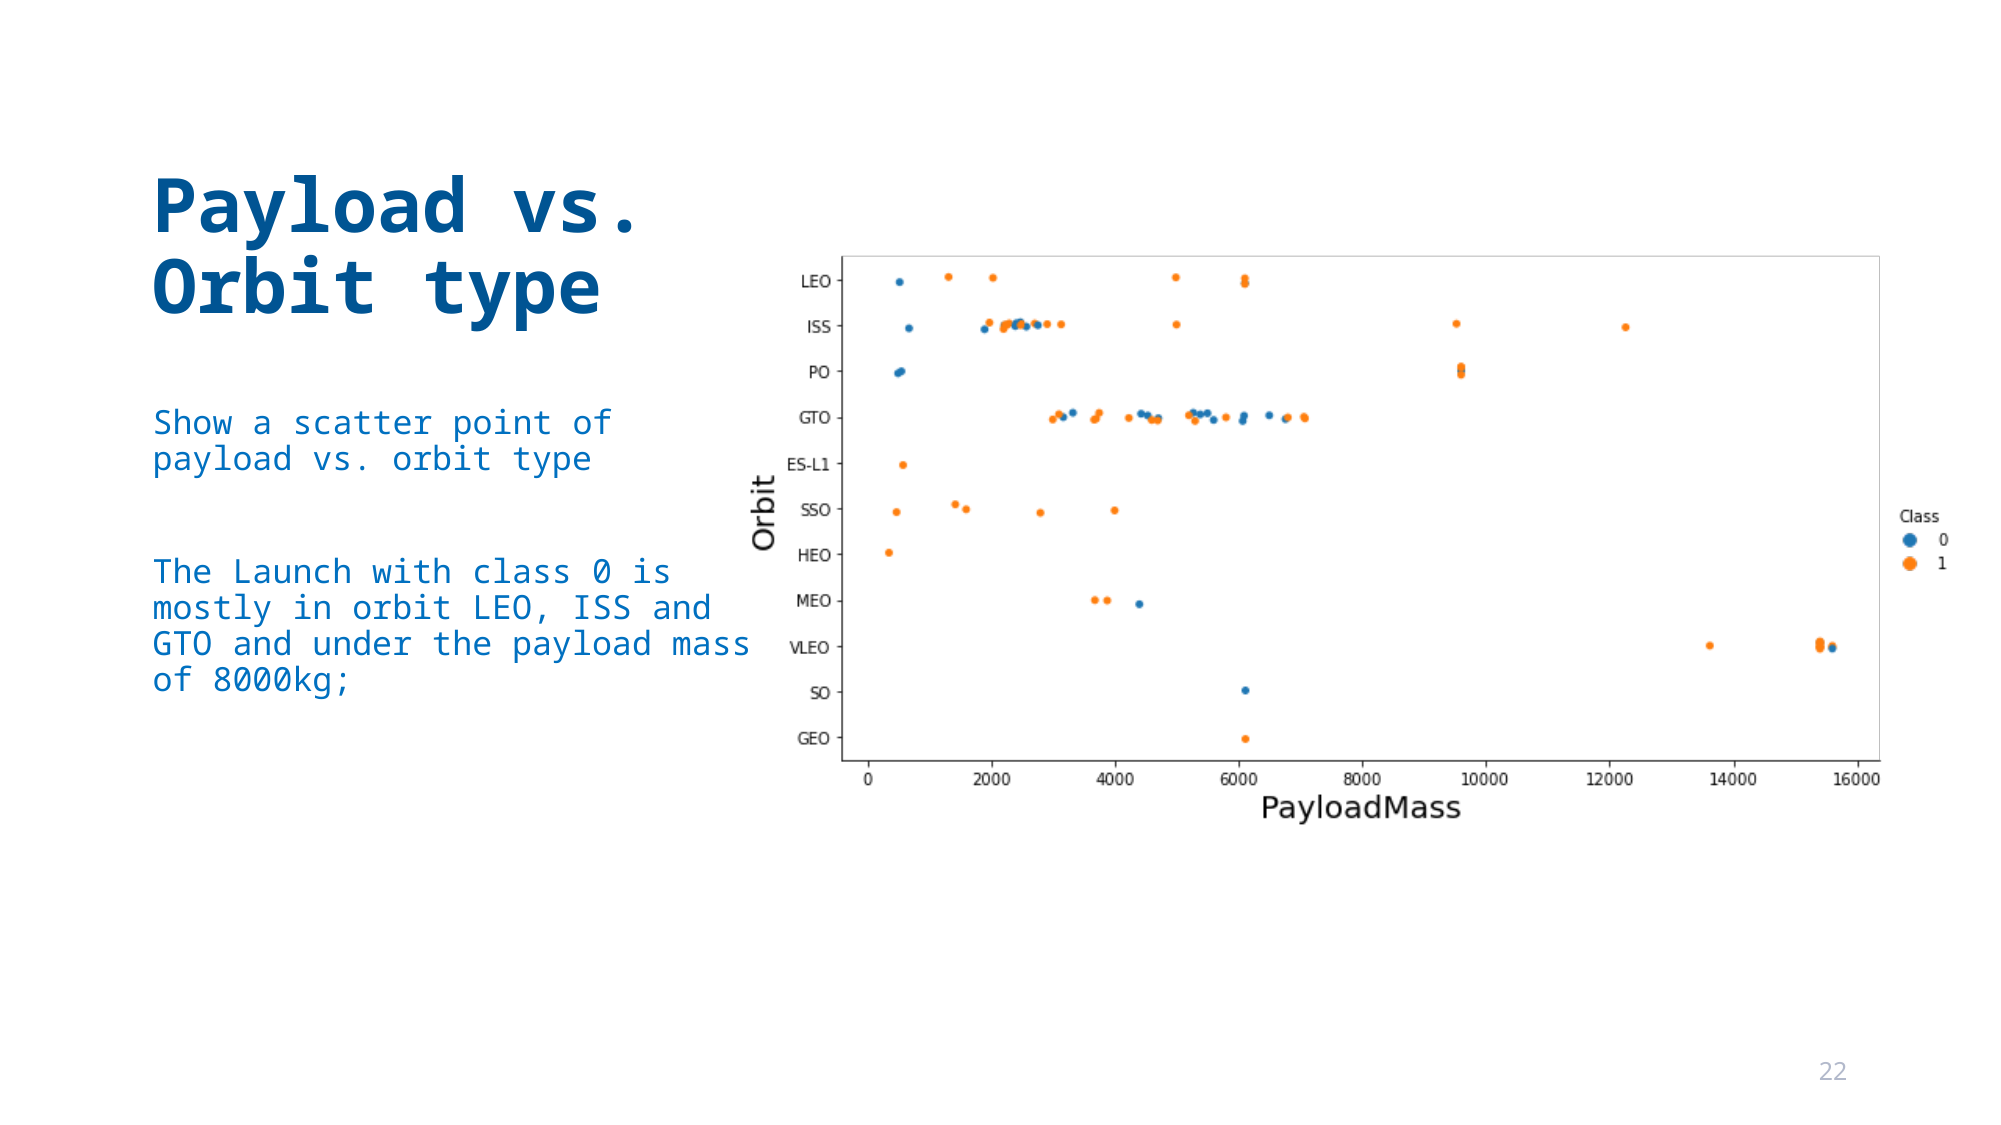

# Payload vs. Orbit type
Show a scatter point of payload vs. orbit type
The Launch with class 0 is mostly in orbit LEO, ISS and GTO and under the payload mass of 8000kg;